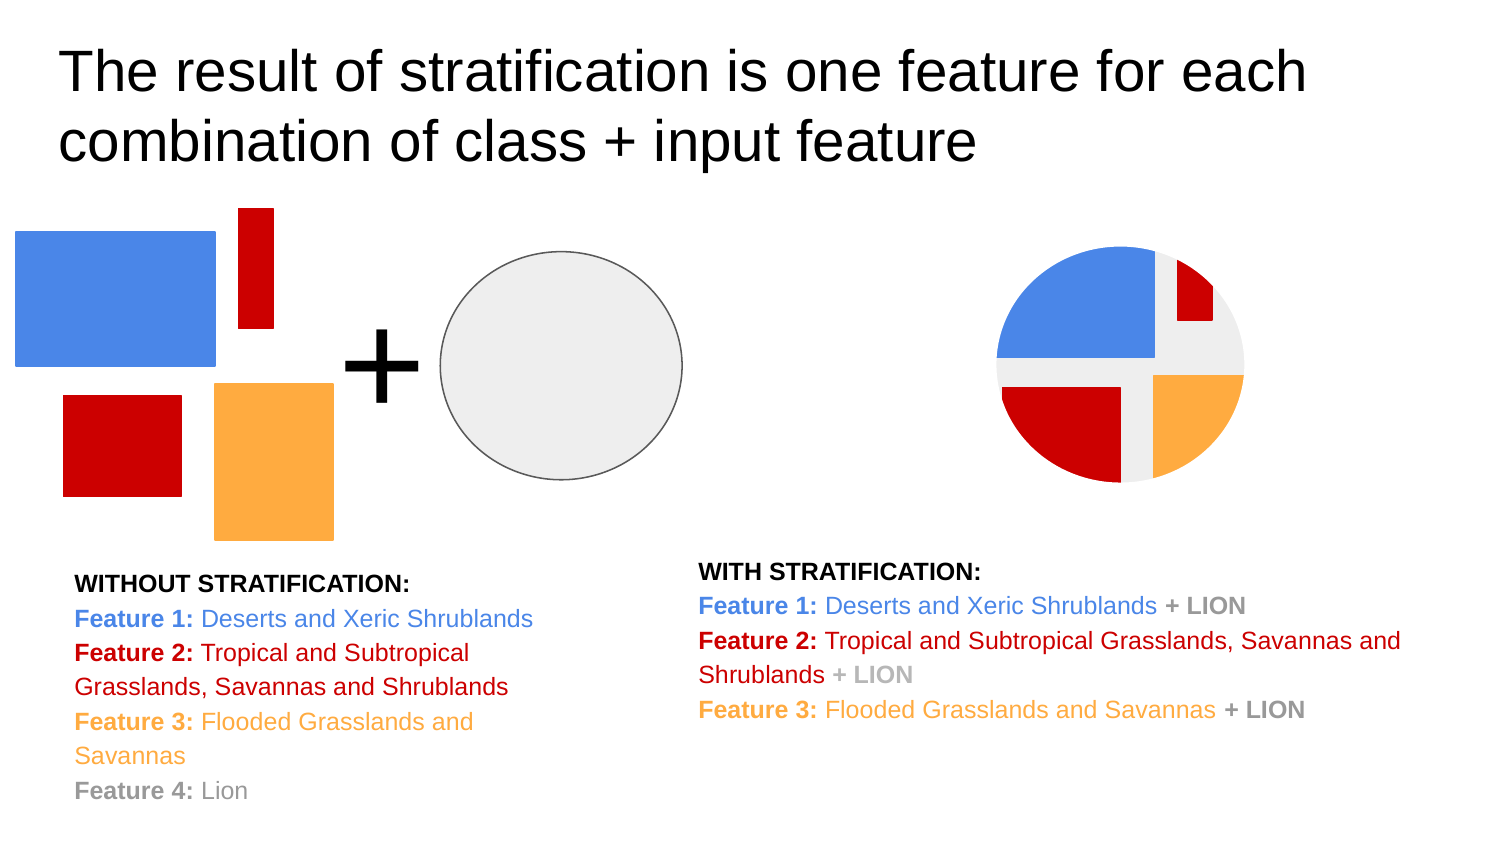

# The result of stratification is one feature for each combination of class + input feature
+
WITH STRATIFICATION:
Feature 1: Deserts and Xeric Shrublands + LION
Feature 2: Tropical and Subtropical Grasslands, Savannas and Shrublands + LION
Feature 3: Flooded Grasslands and Savannas + LION
WITHOUT STRATIFICATION:
Feature 1: Deserts and Xeric Shrublands
Feature 2: Tropical and Subtropical Grasslands, Savannas and Shrublands
Feature 3: Flooded Grasslands and Savannas
Feature 4: Lion